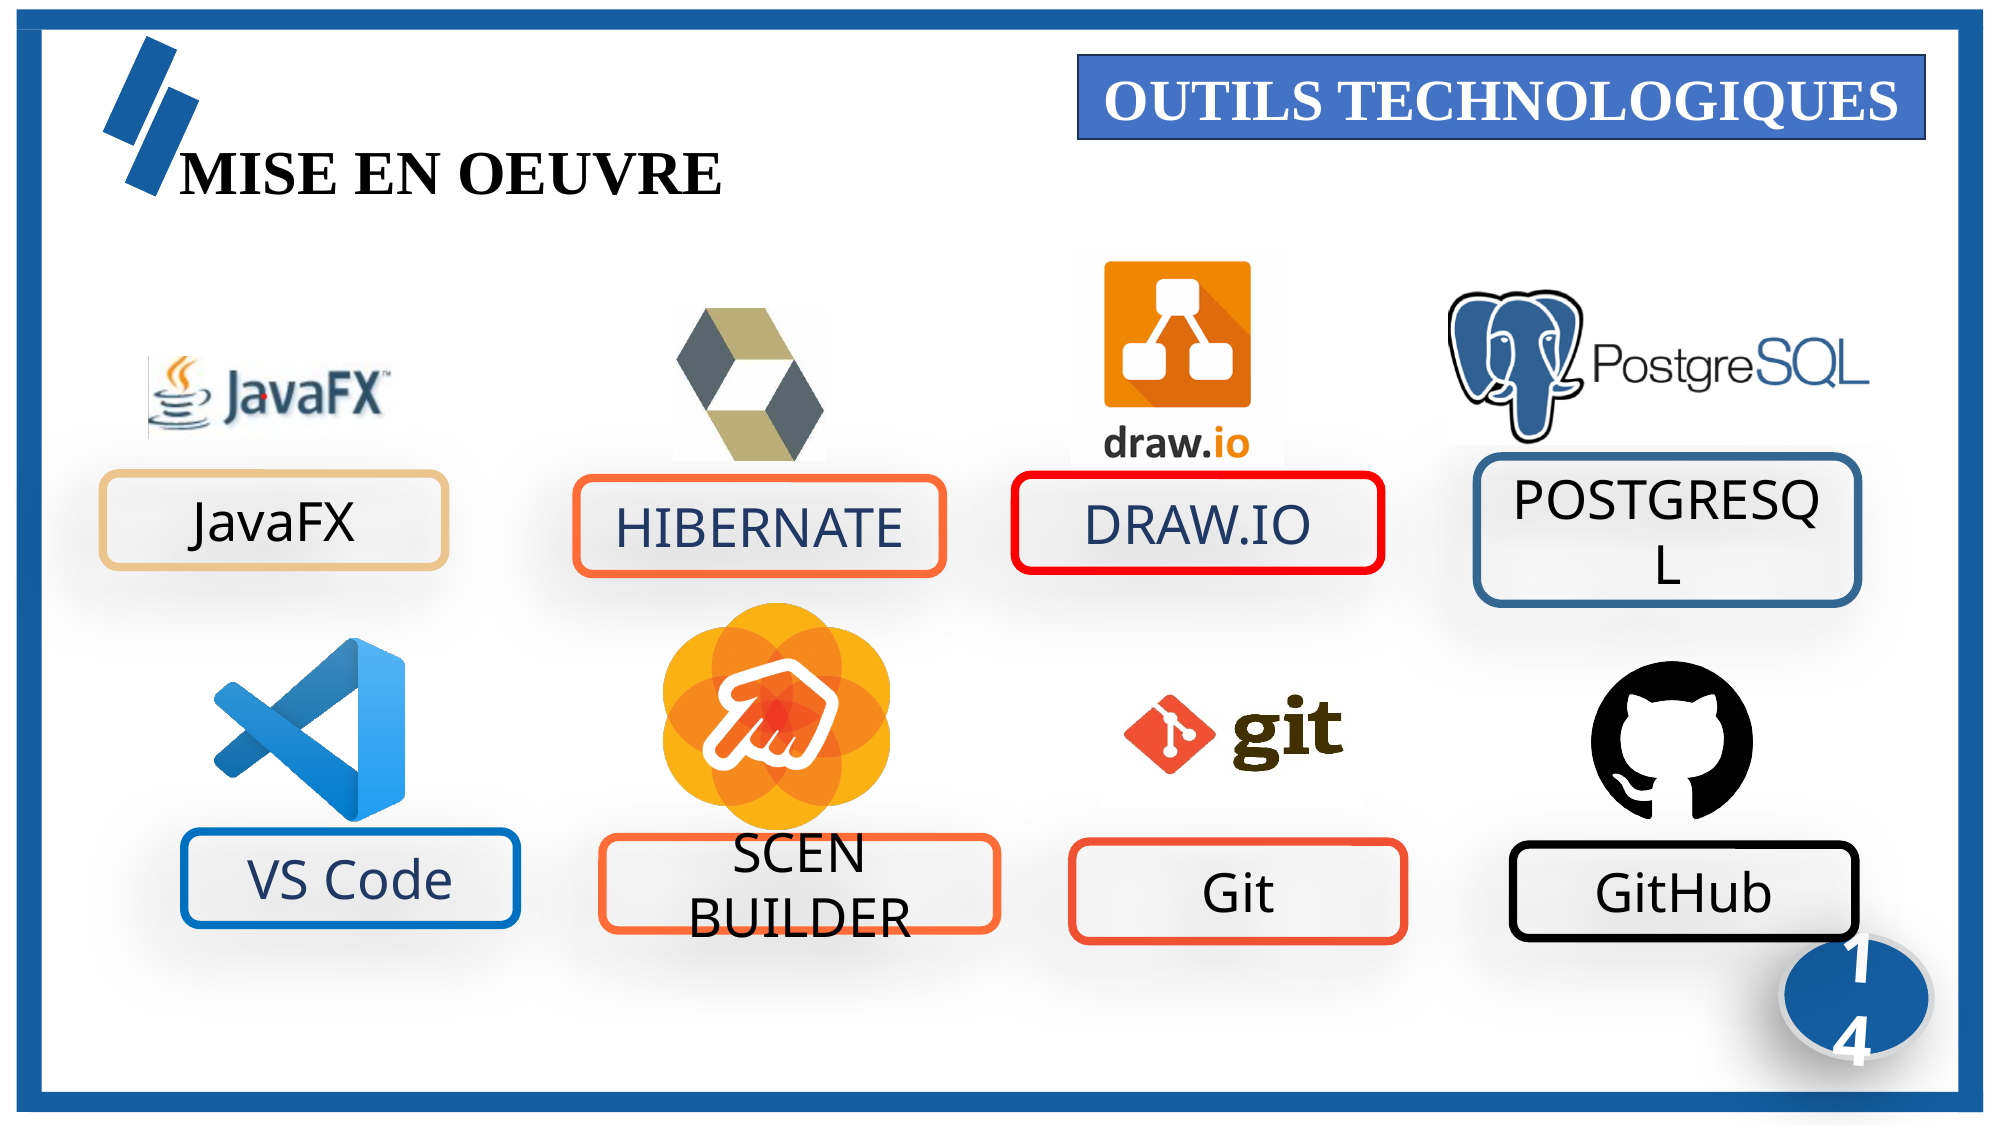

OUTILS TECHNOLOGIQUES
MISE EN OEUVRE
POSTGRESQL
JavaFX
DRAW.IO
HIBERNATE
VS Code
GitHub
Git
SCEN BUILDER
14